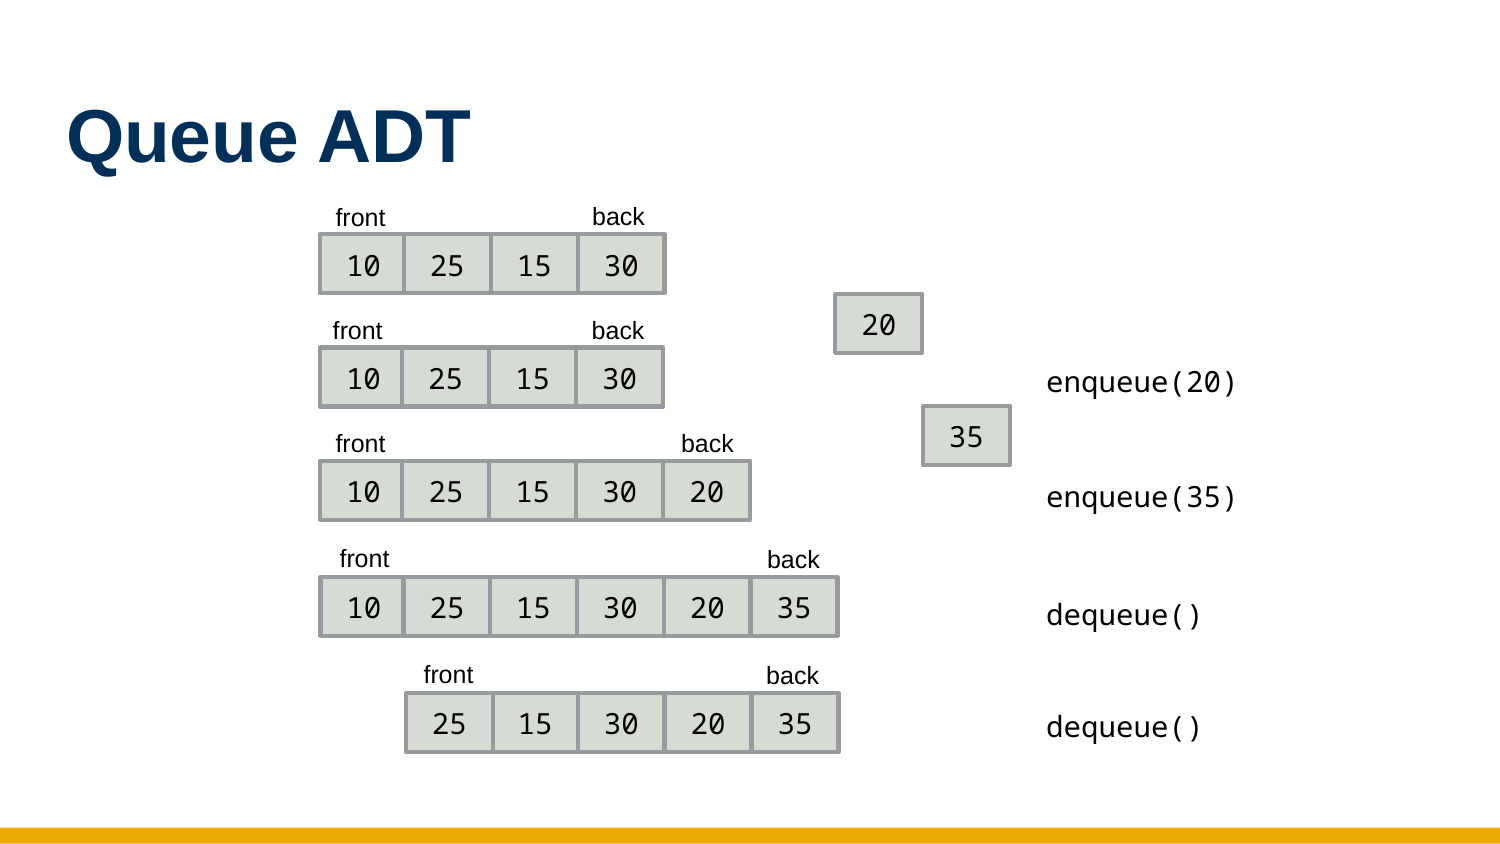

# Queue ADT
back
front
10
25
15
30
20
front
back
10
25
15
30
enqueue(20)
35
front
back
10
25
15
30
20
enqueue(35)
front
back
10
25
15
30
20
35
dequeue()
front
back
25
15
30
20
35
dequeue()